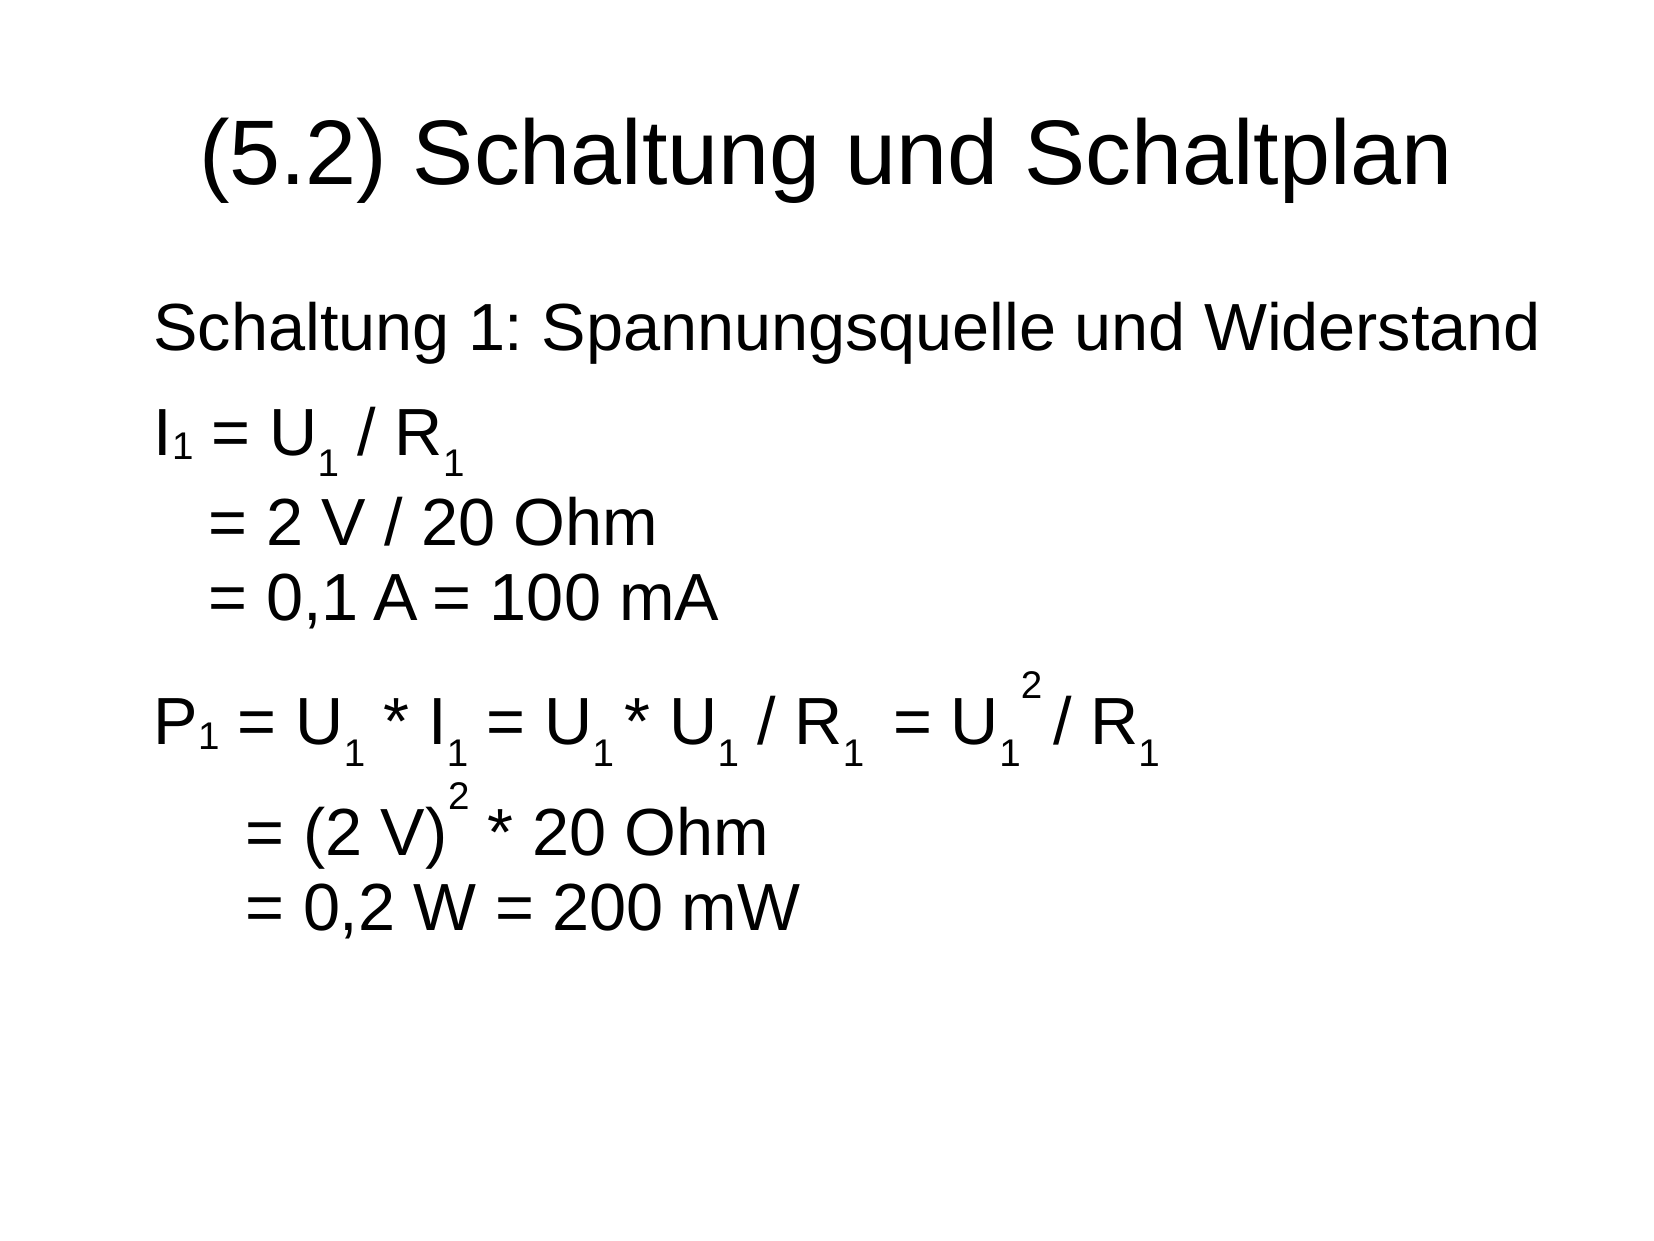

# (5.2) Schaltung und Schaltplan
Schaltung 1: Spannungsquelle und Widerstand
I1 = U1 / R1
 = 2 V / 20 Ohm
 = 0,1 A = 100 mA
P1 = U1 * I1 = U1 * U1 / R1 = U12 / R1
 = (2 V)2 * 20 Ohm
 = 0,2 W = 200 mW